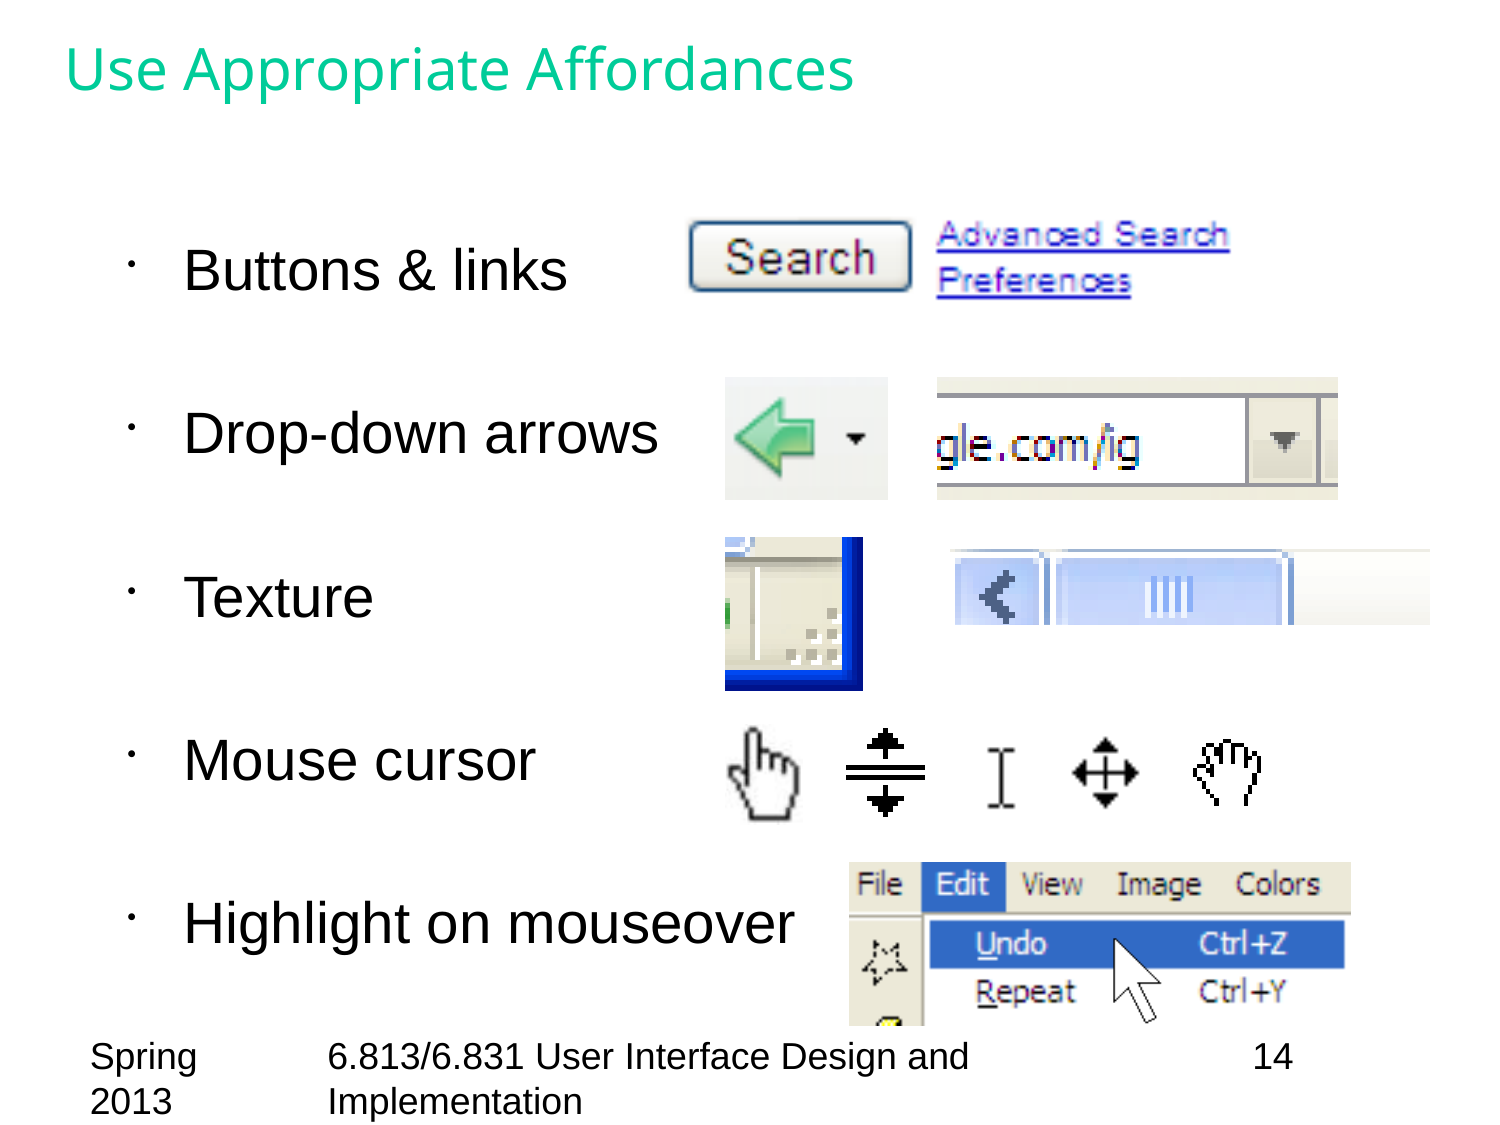

# Use Appropriate Affordances
Buttons & links
Drop-down arrows
Texture
Mouse cursor
Highlight on mouseover
Spring 2013
6.813/6.831 User Interface Design and Implementation